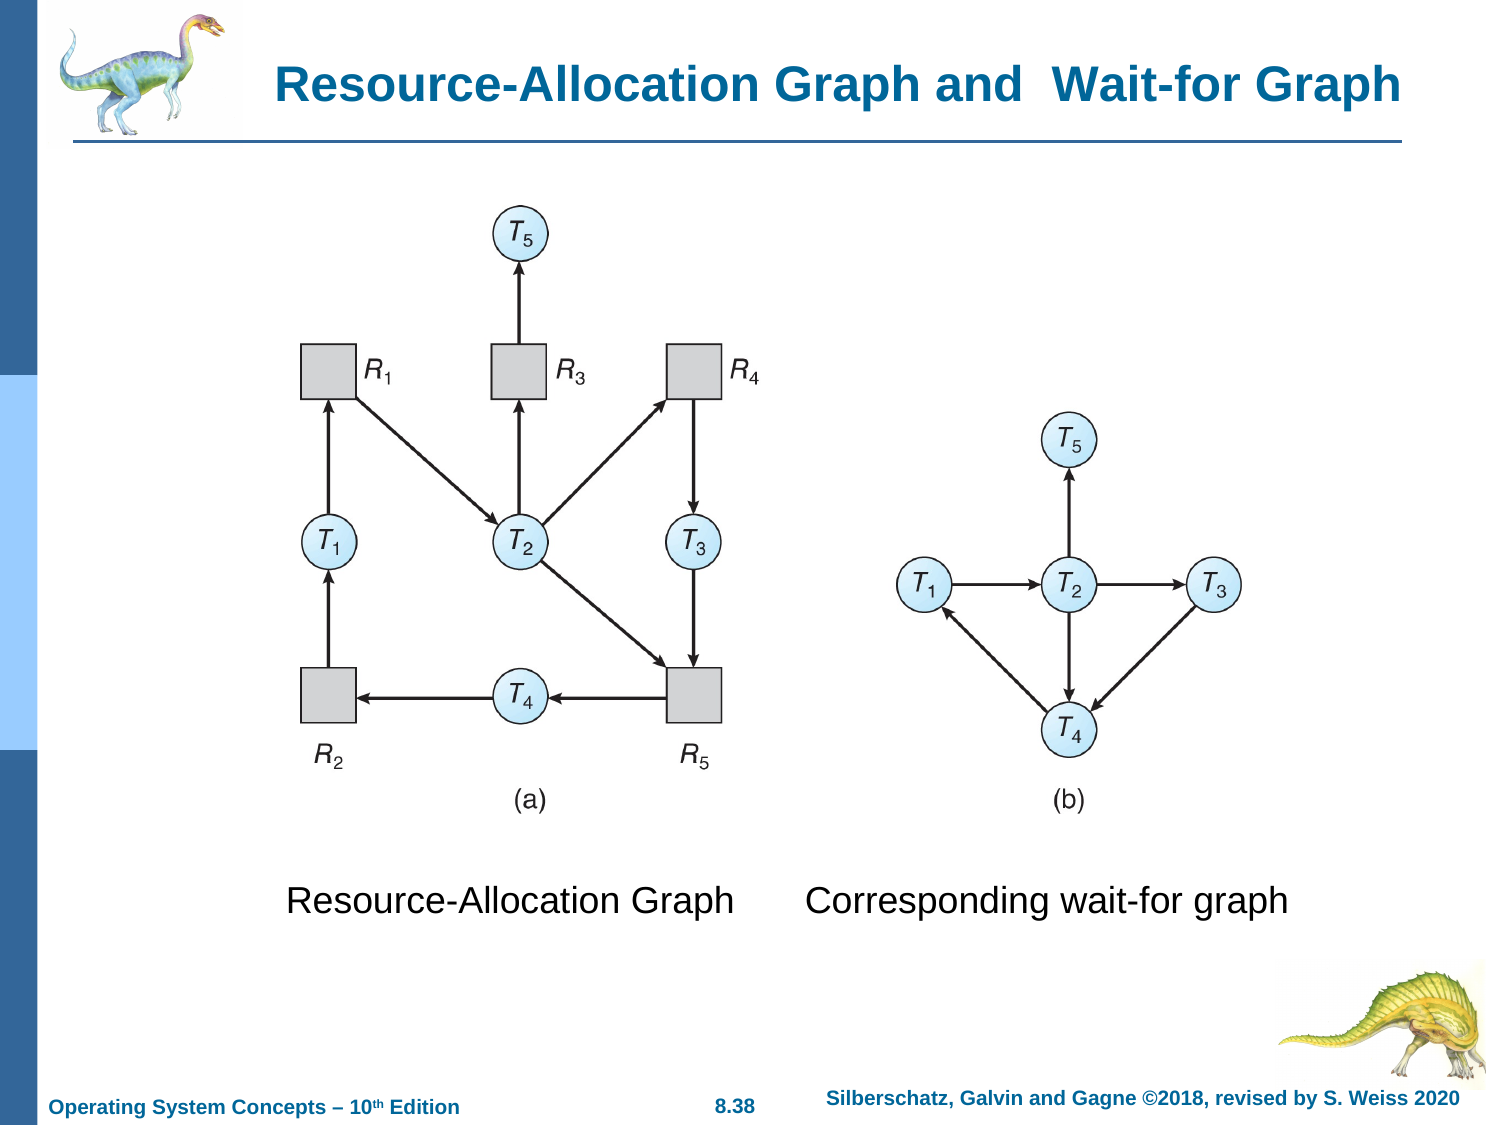

# Resource-Allocation Graph and Wait-for Graph
Resource-Allocation Graph
Corresponding wait-for graph